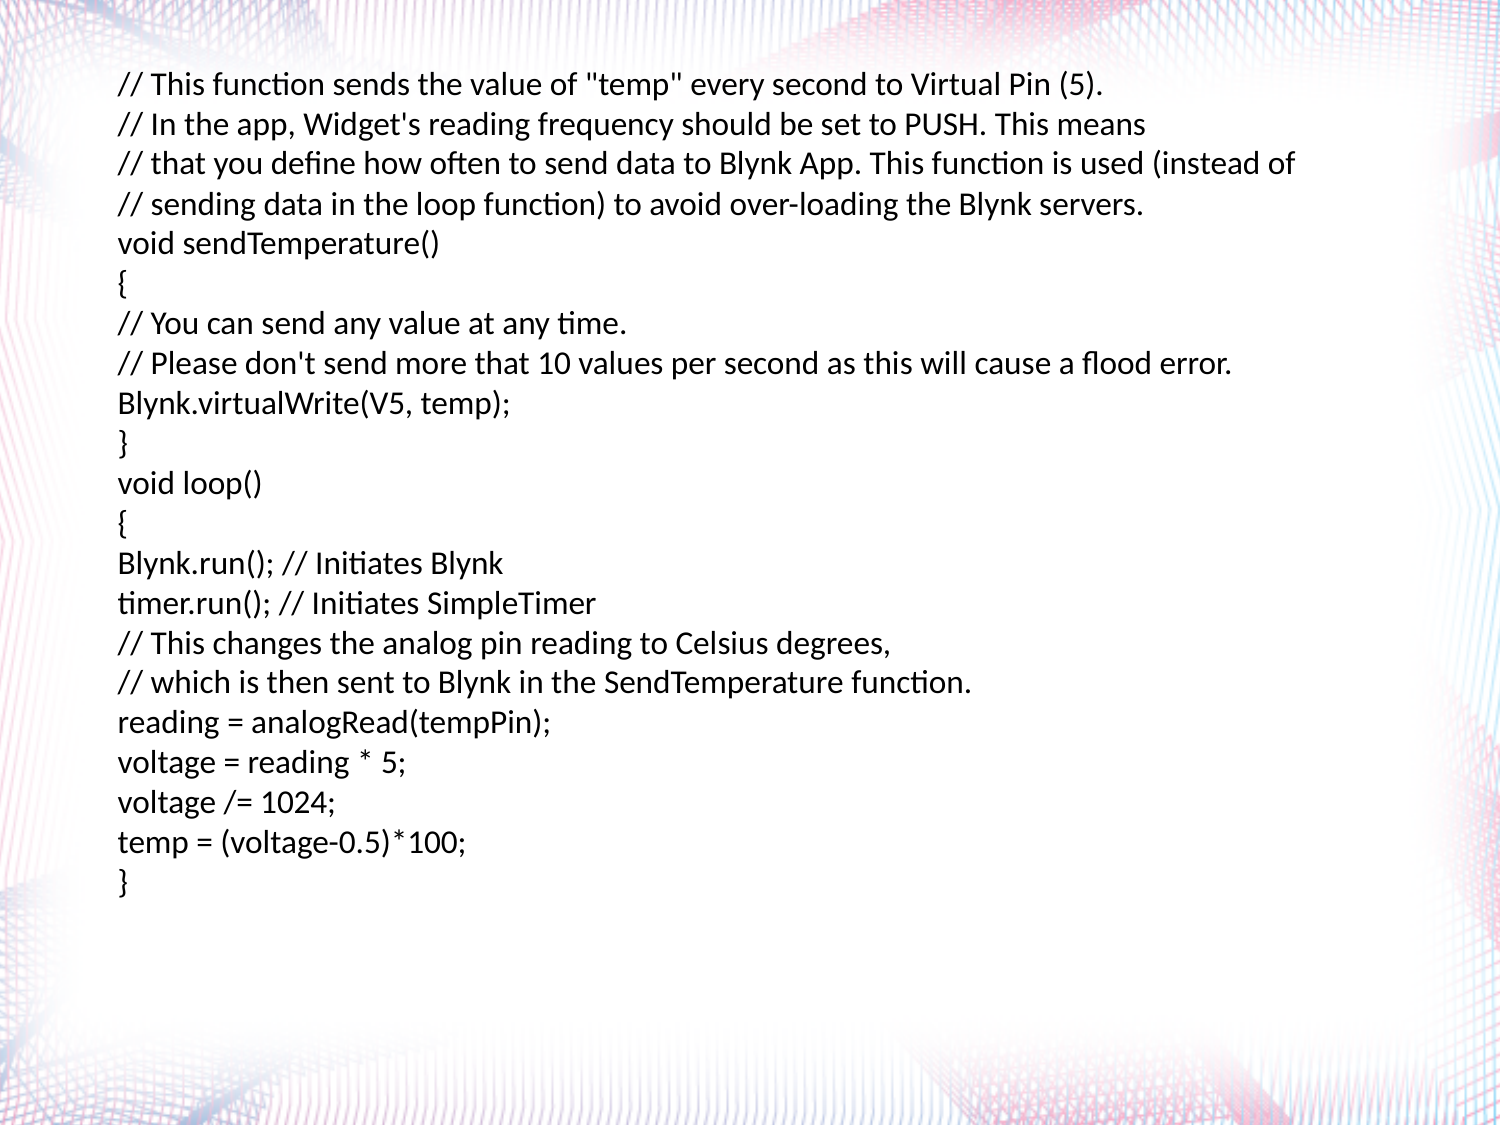

// This function sends the value of "temp" every second to Virtual Pin (5).
// In the app, Widget's reading frequency should be set to PUSH. This means
// that you define how often to send data to Blynk App. This function is used (instead of
// sending data in the loop function) to avoid over-loading the Blynk servers.
void sendTemperature()
{
// You can send any value at any time.
// Please don't send more that 10 values per second as this will cause a flood error.
Blynk.virtualWrite(V5, temp);
}
void loop()
{
Blynk.run(); // Initiates Blynk
timer.run(); // Initiates SimpleTimer
// This changes the analog pin reading to Celsius degrees,
// which is then sent to Blynk in the SendTemperature function.
reading = analogRead(tempPin);
voltage = reading * 5;
voltage /= 1024;
temp = (voltage-0.5)*100;
}